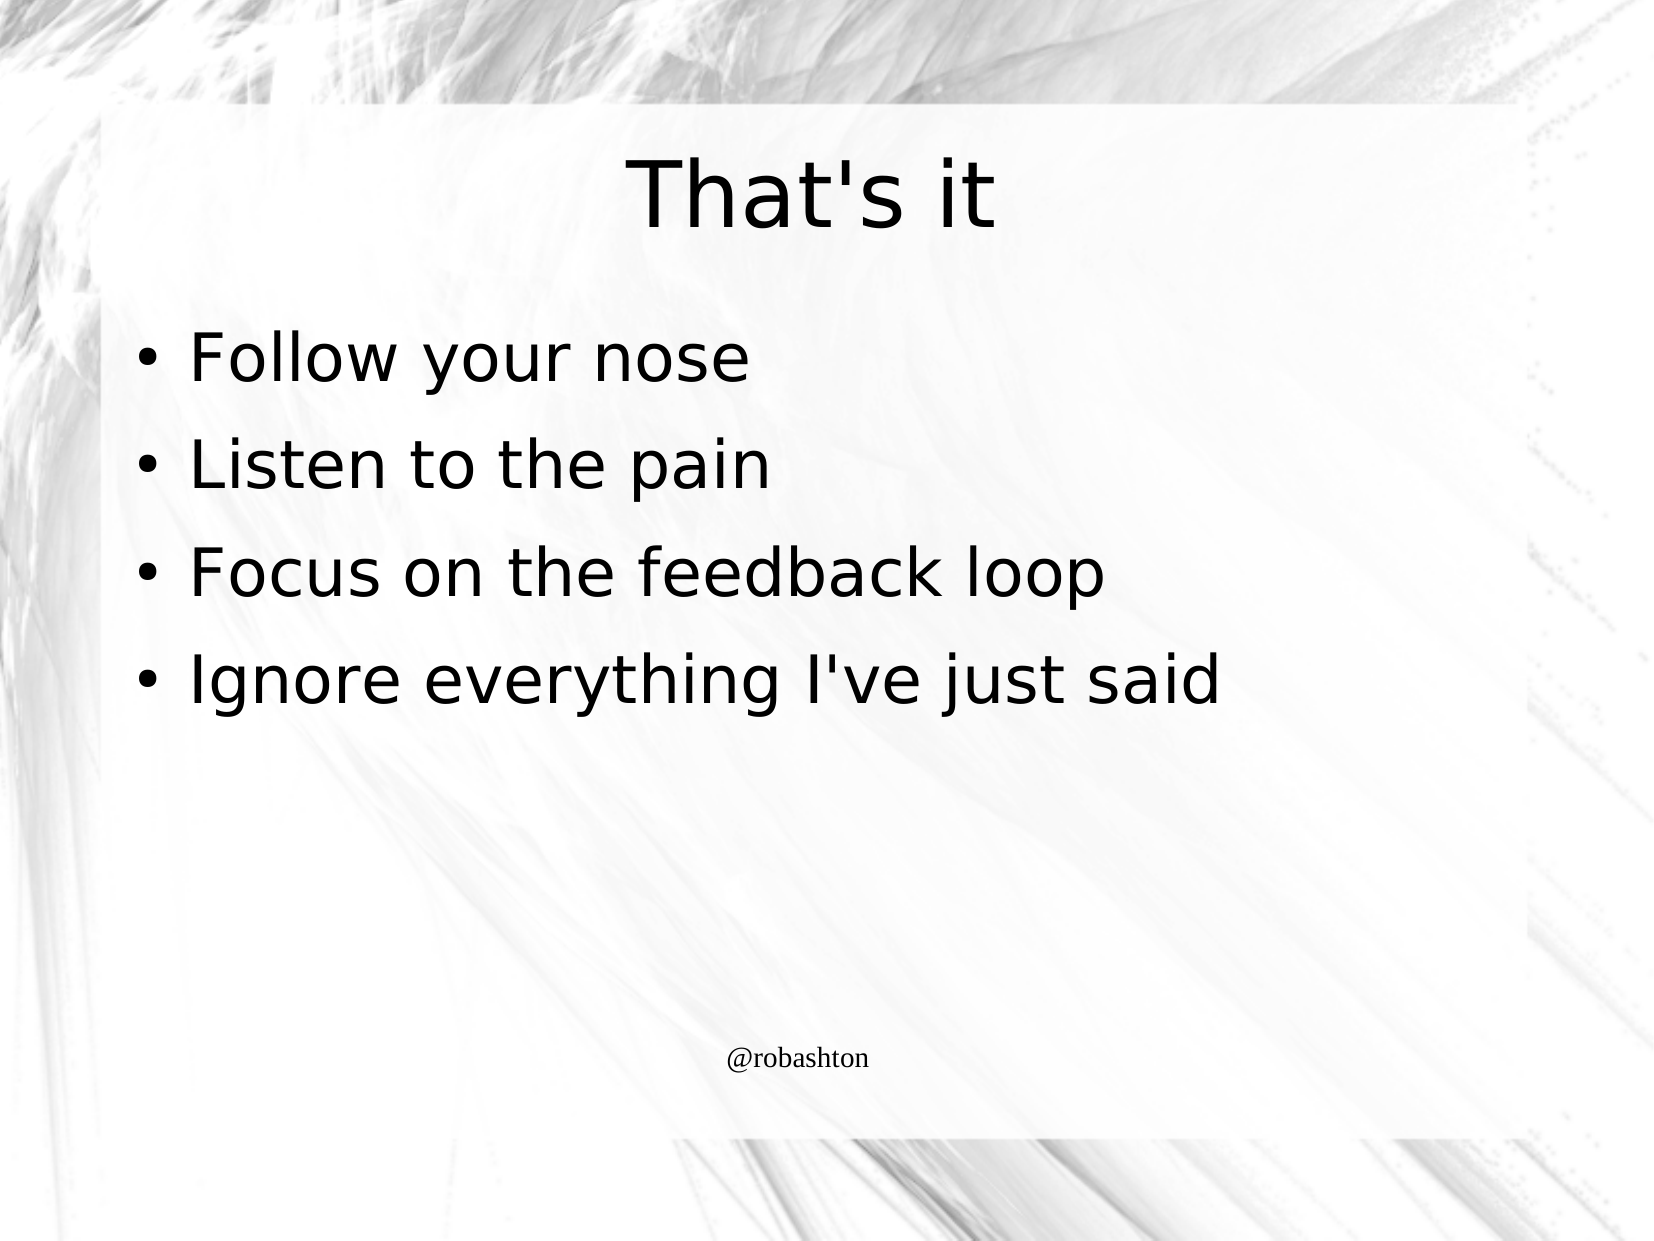

# That's it
Follow your nose
Listen to the pain
Focus on the feedback loop
Ignore everything I've just said
@robashton